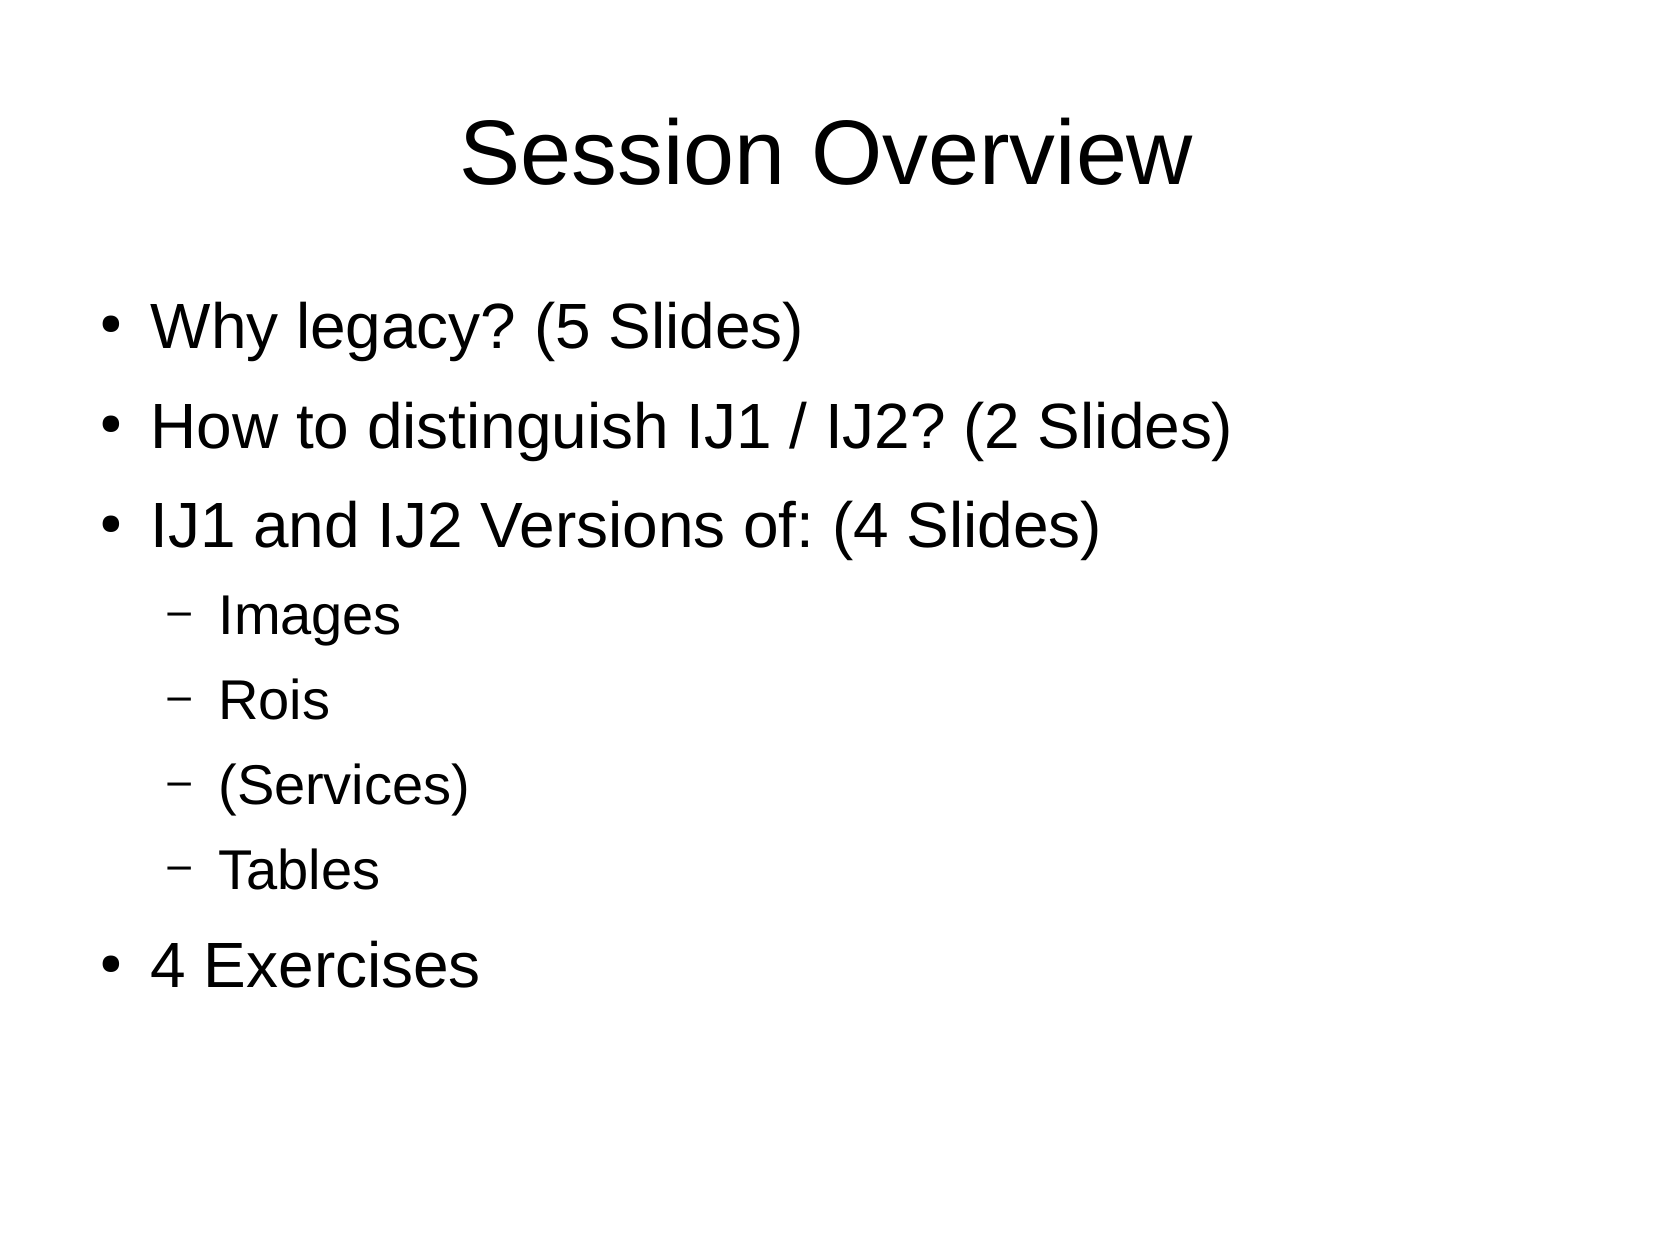

# Session Overview
Why legacy? (5 Slides)
How to distinguish IJ1 / IJ2? (2 Slides)
IJ1 and IJ2 Versions of: (4 Slides)
Images
Rois
(Services)
Tables
4 Exercises